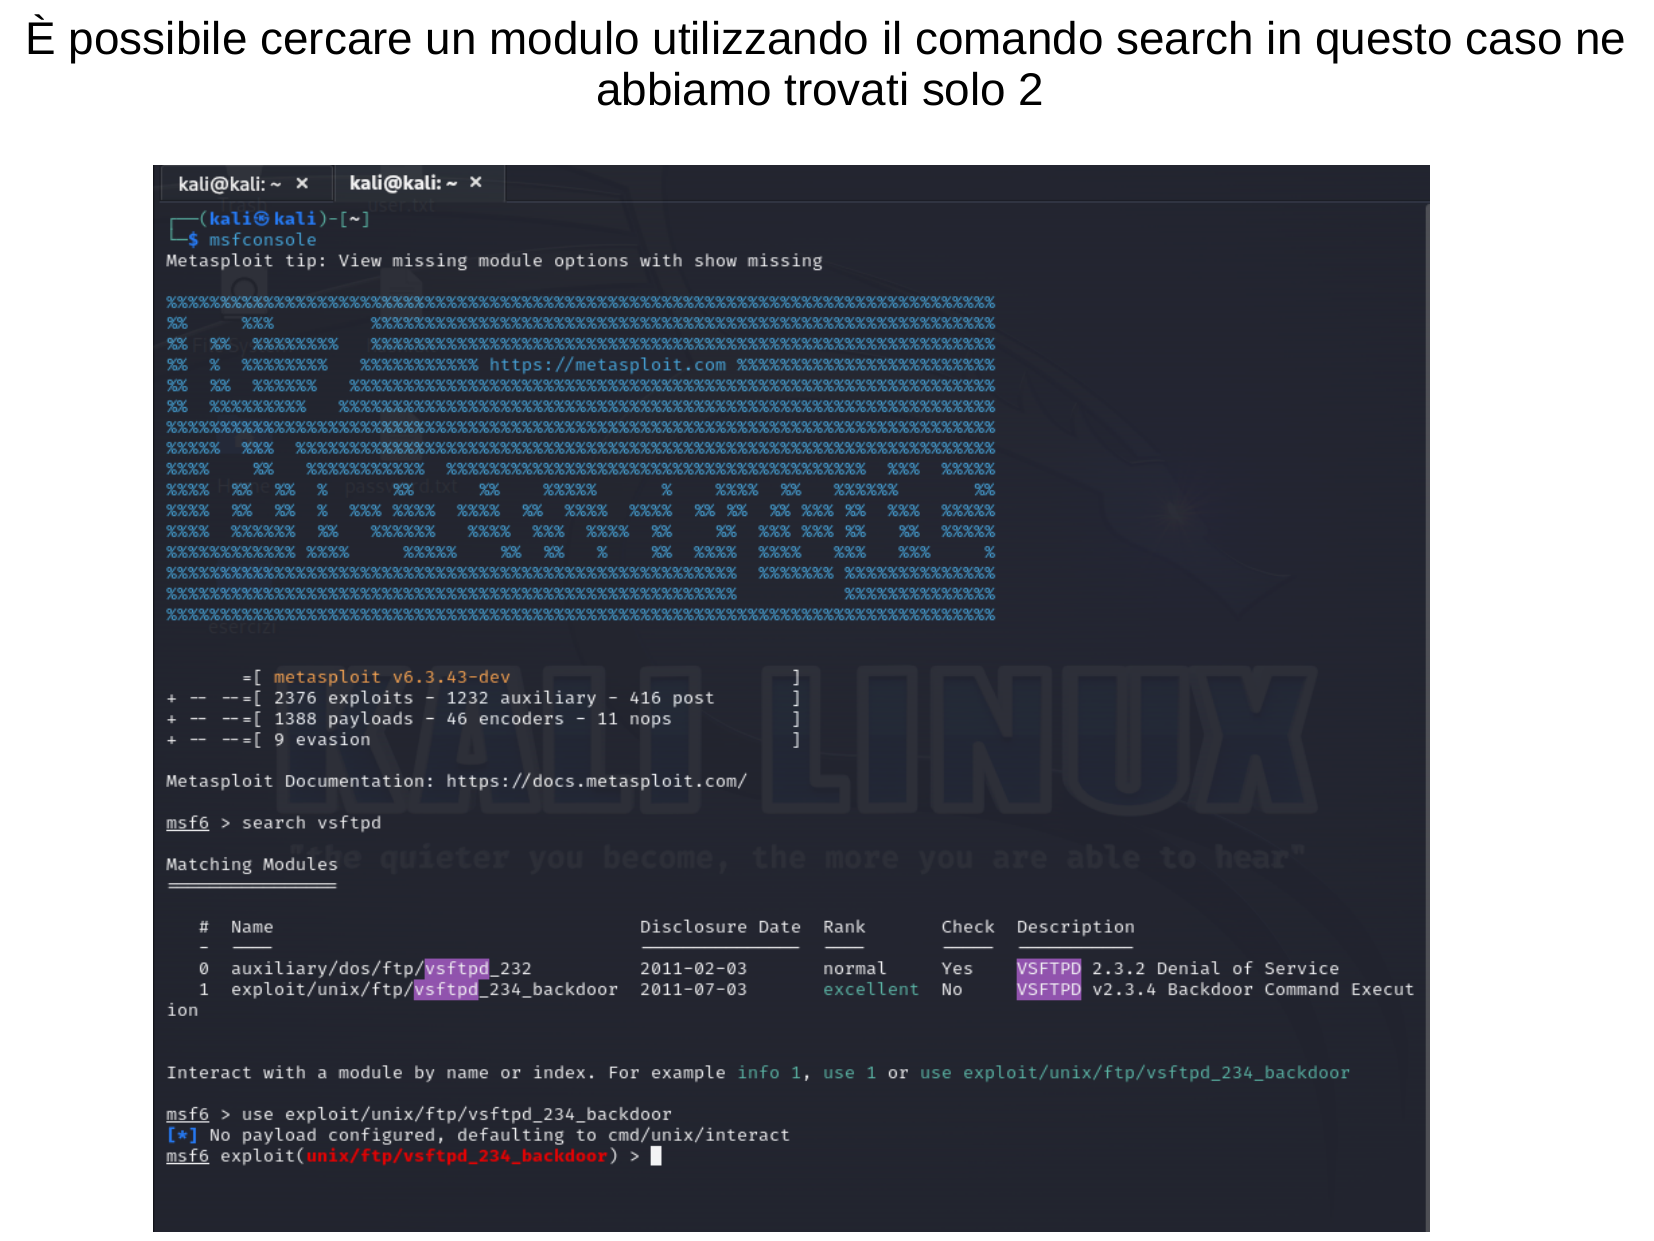

# È possibile cercare un modulo utilizzando il comando search in questo caso ne abbiamo trovati solo 2